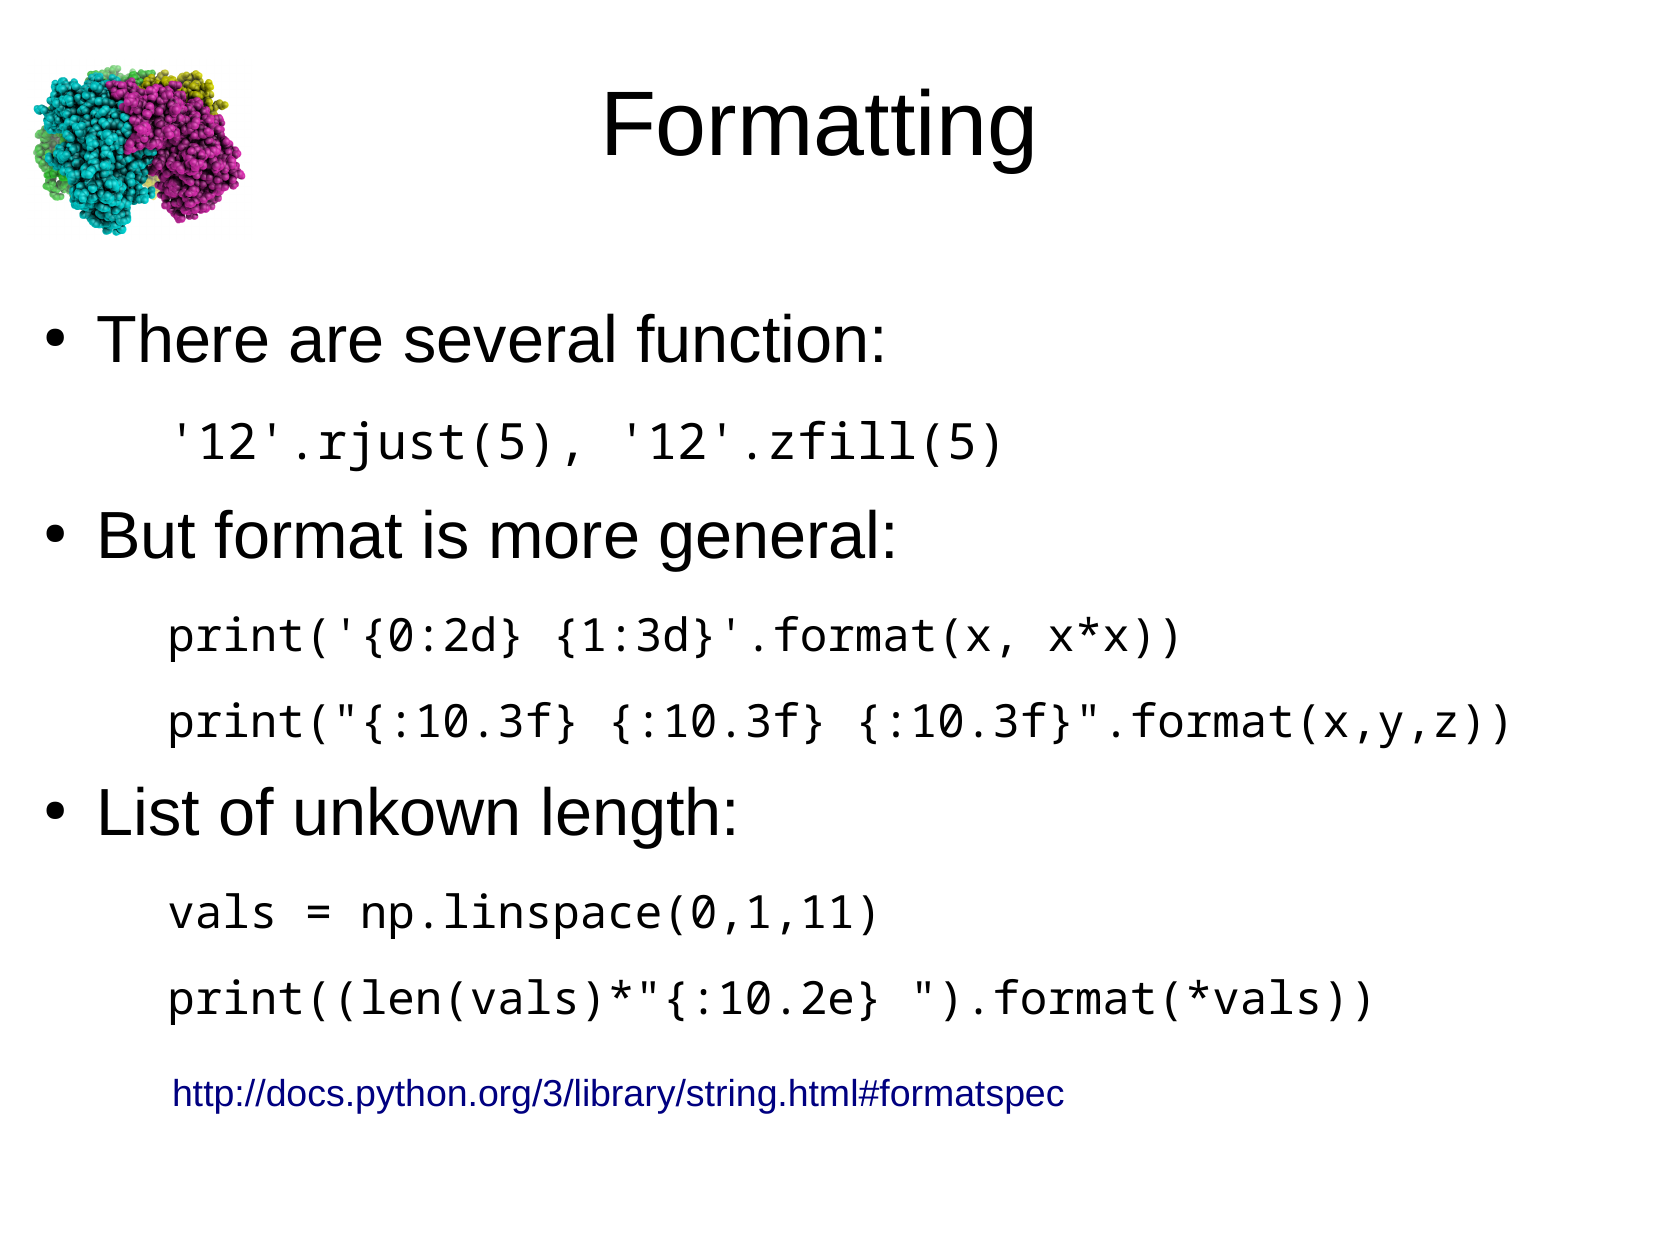

# Formatting
There are several function:
'12'.rjust(5), '12'.zfill(5)
But format is more general:
print('{0:2d} {1:3d}'.format(x, x*x))
print("{:10.3f} {:10.3f} {:10.3f}".format(x,y,z))
List of unkown length:
vals = np.linspace(0,1,11)
print((len(vals)*"{:10.2e} ").format(*vals))
http://docs.python.org/3/library/string.html#formatspec